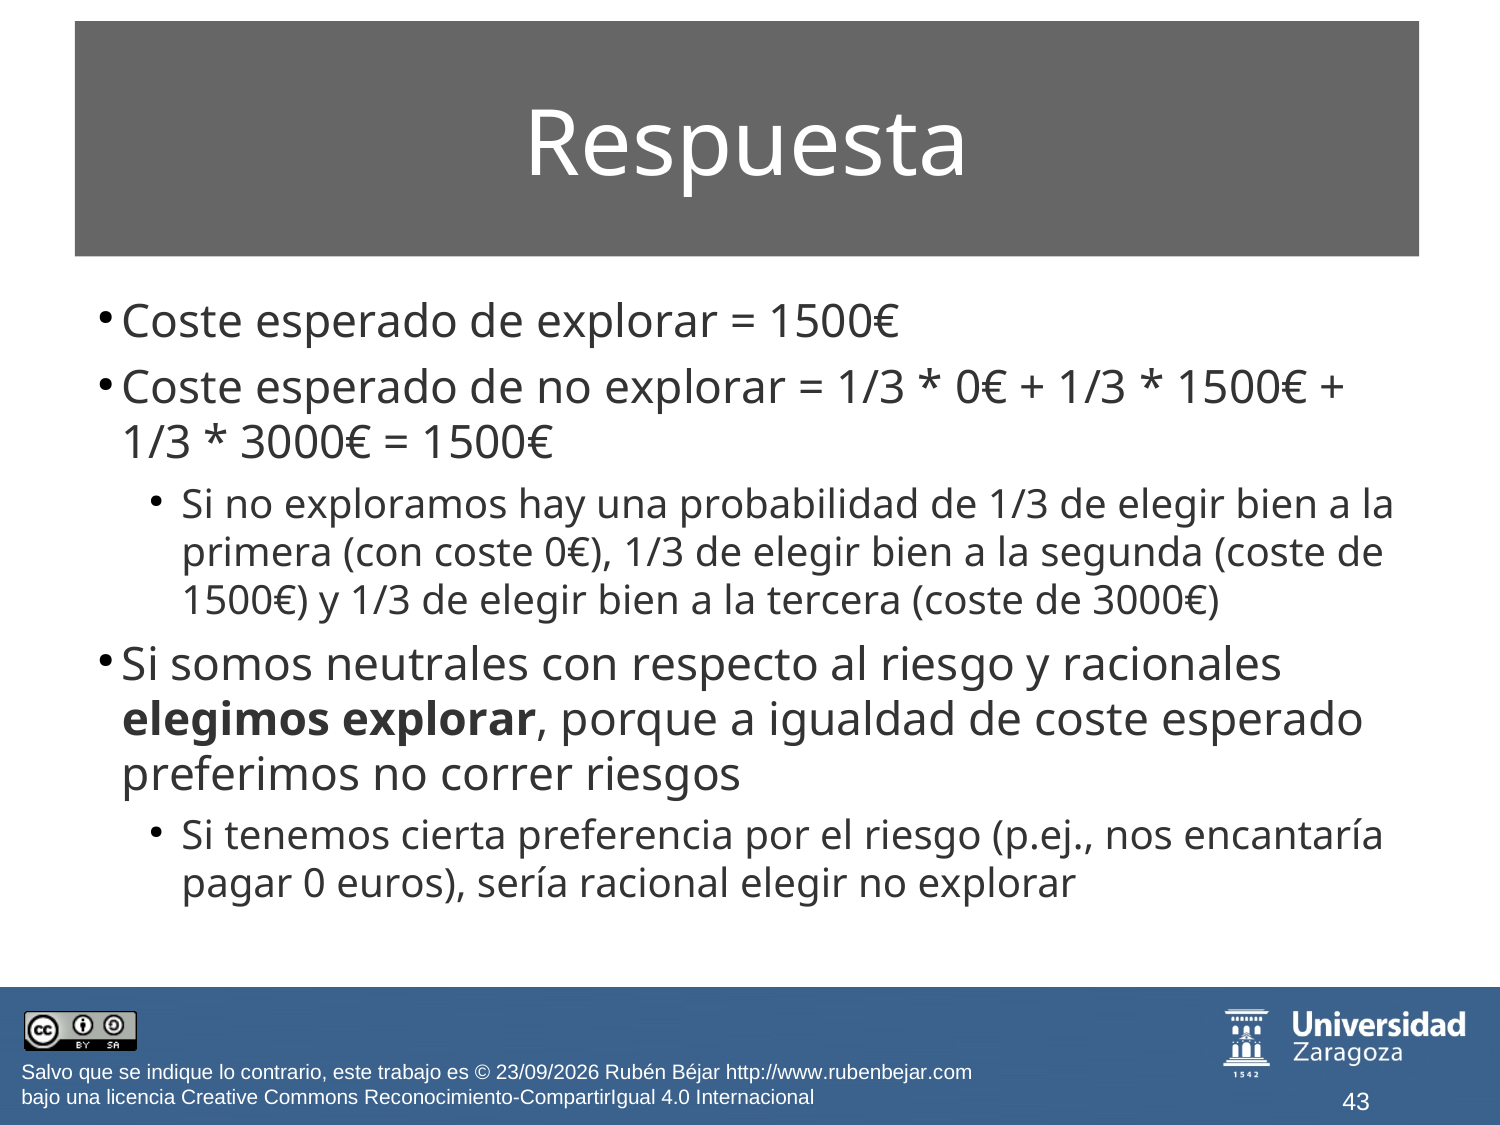

# Respuesta
Coste esperado de explorar = 1500€
Coste esperado de no explorar = 1/3 * 0€ + 1/3 * 1500€ + 1/3 * 3000€ = 1500€
Si no exploramos hay una probabilidad de 1/3 de elegir bien a la primera (con coste 0€), 1/3 de elegir bien a la segunda (coste de 1500€) y 1/3 de elegir bien a la tercera (coste de 3000€)
Si somos neutrales con respecto al riesgo y racionales elegimos explorar, porque a igualdad de coste esperado preferimos no correr riesgos
Si tenemos cierta preferencia por el riesgo (p.ej., nos encantaría pagar 0 euros), sería racional elegir no explorar